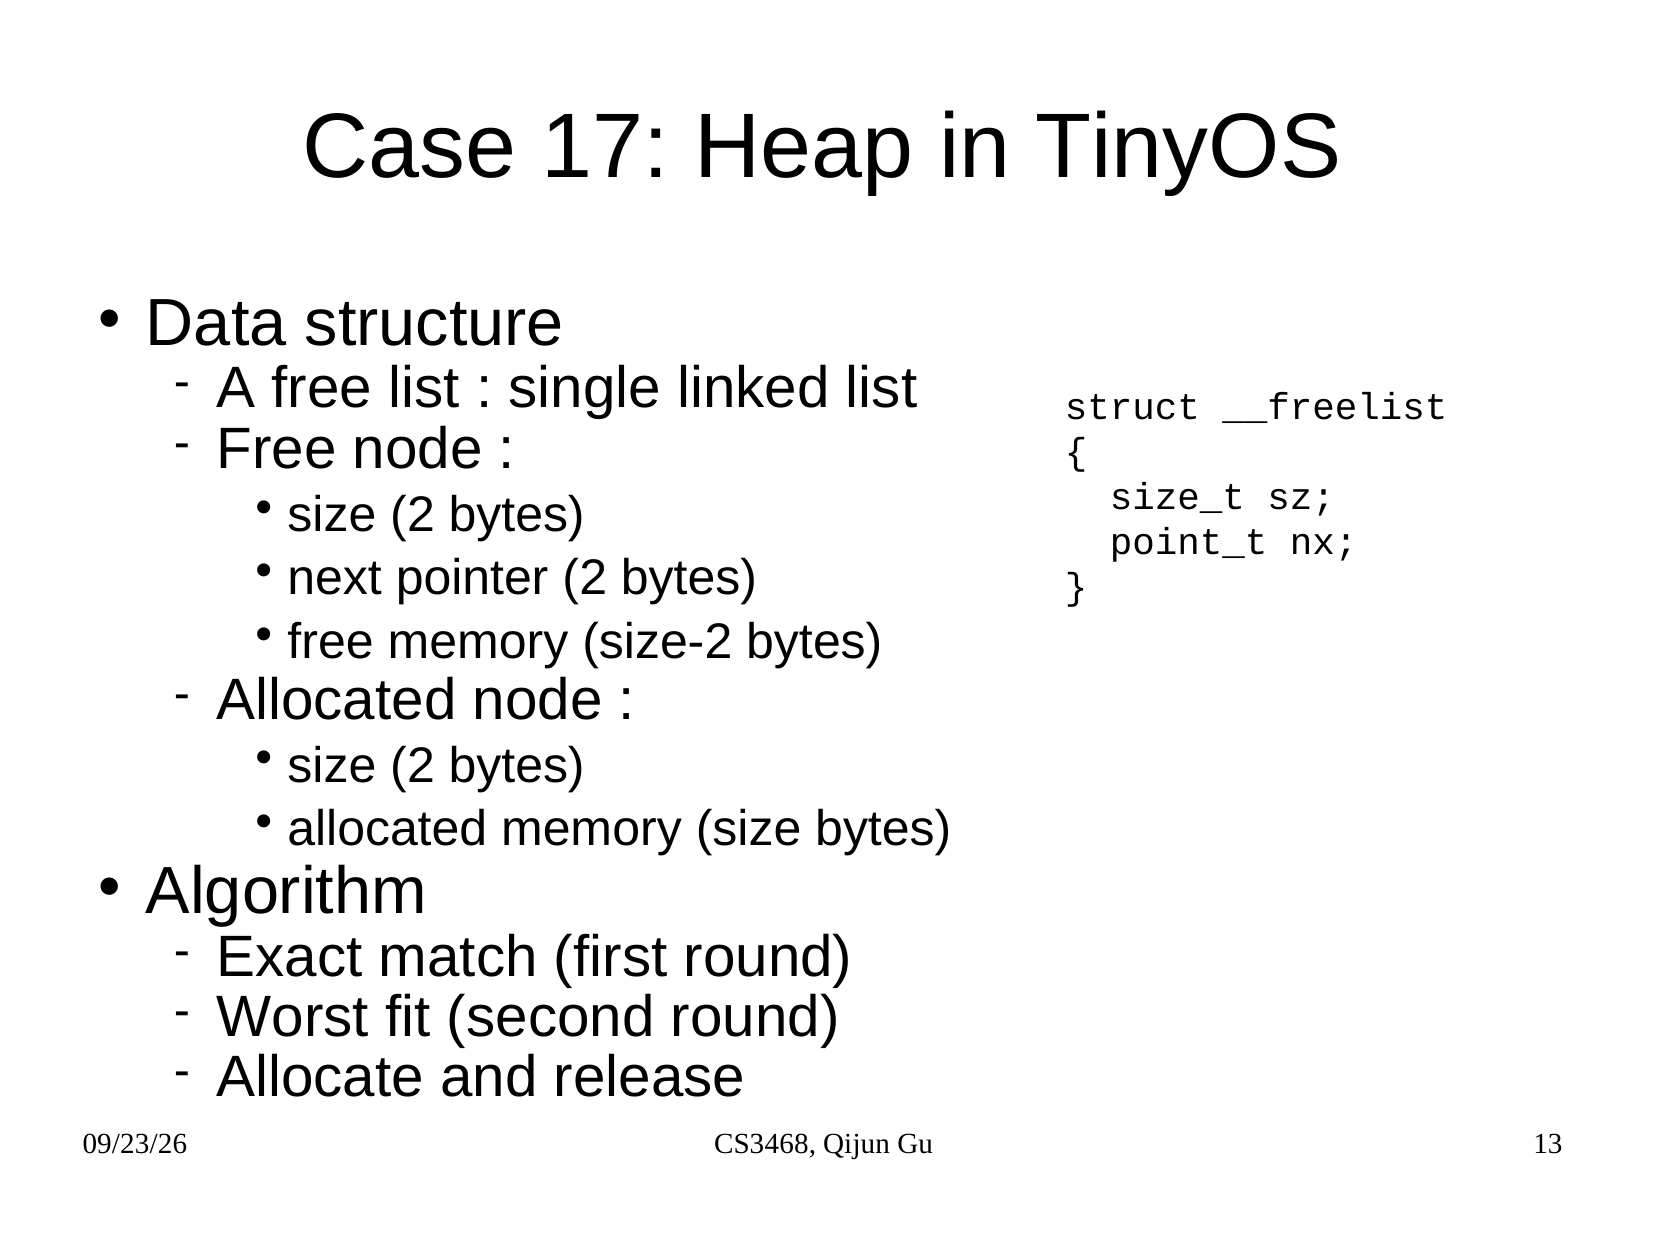

# Case 17: Heap in TinyOS
Data structure
A free list : single linked list
Free node :
size (2 bytes)‏
next pointer (2 bytes)‏
free memory (size-2 bytes)‏
Allocated node :
size (2 bytes)‏
allocated memory (size bytes)‏
Algorithm
Exact match (first round)
Worst fit (second round)
Allocate and release
struct __freelist {
 size_t sz;
 point_t nx;
}
CS3468, Qijun Gu
13